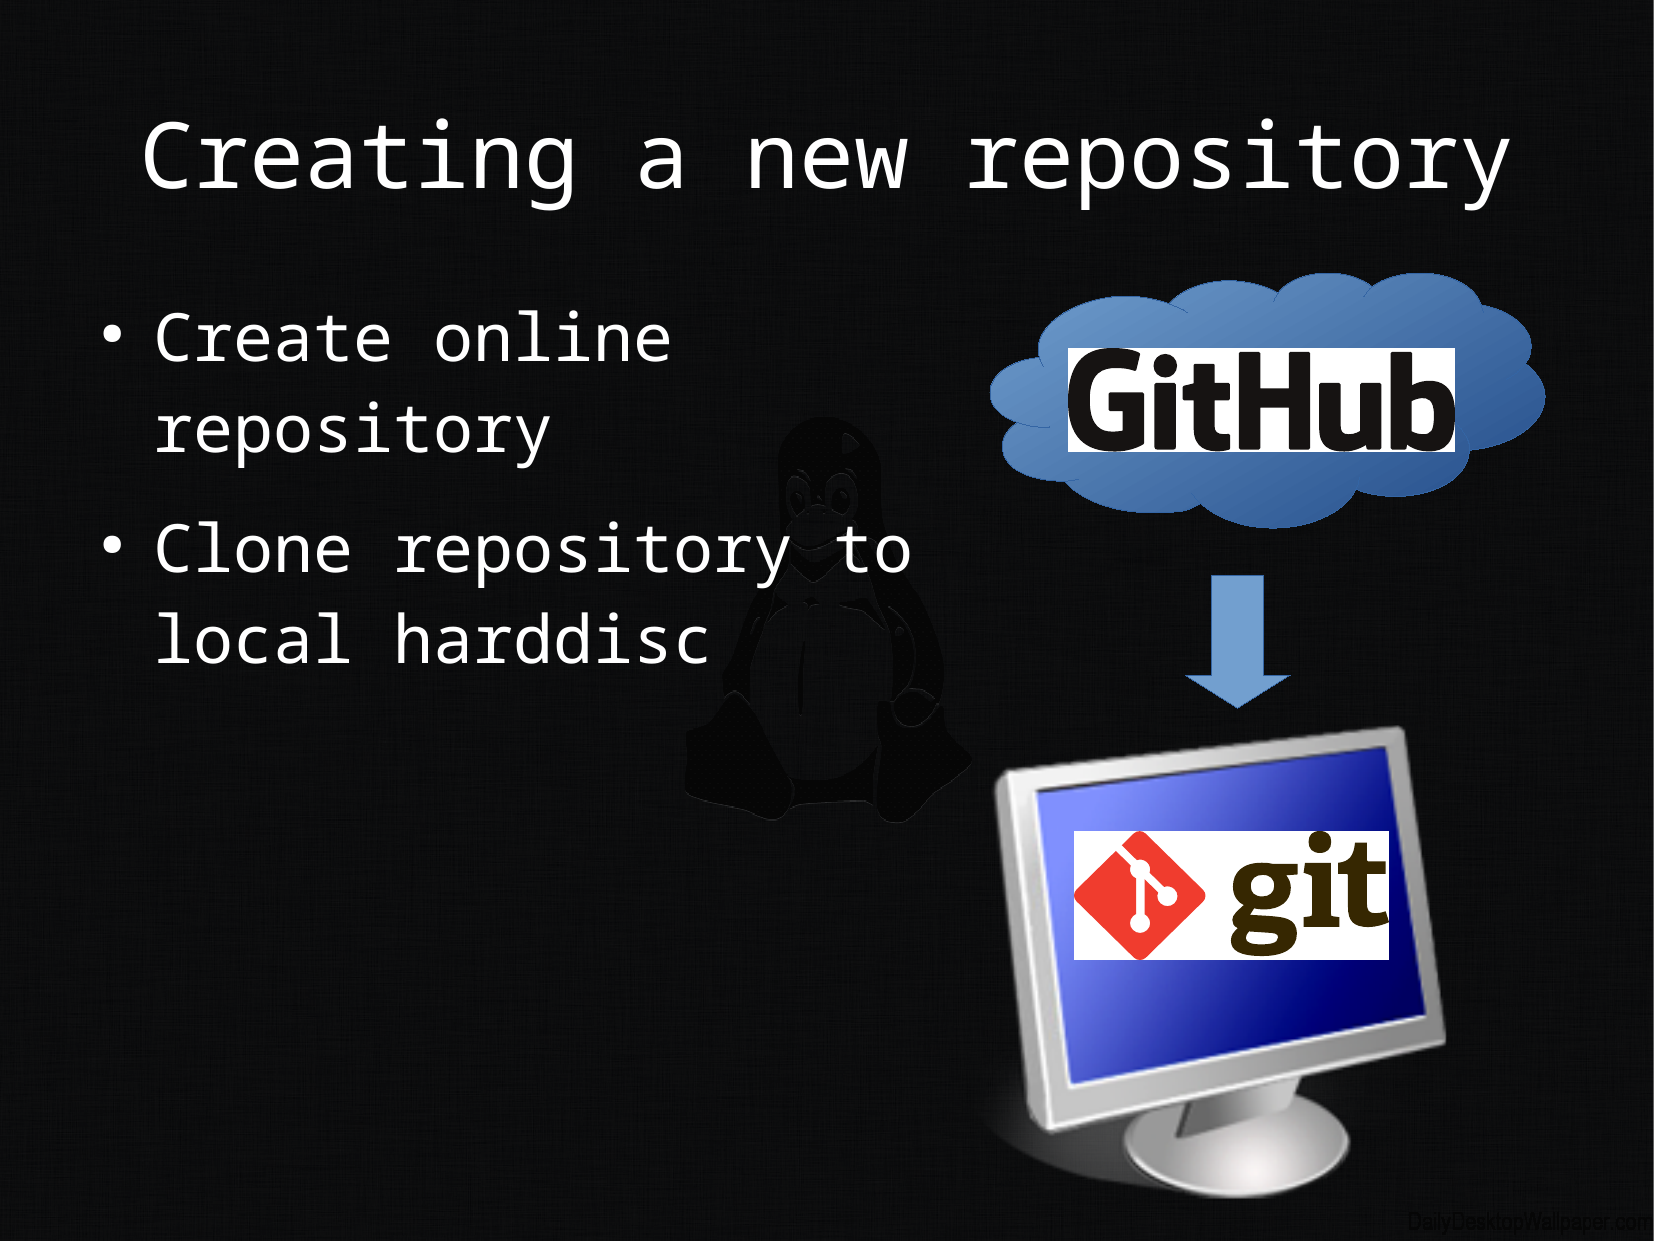

# Creating a new repository
Create online repository
Clone repository to local harddisc